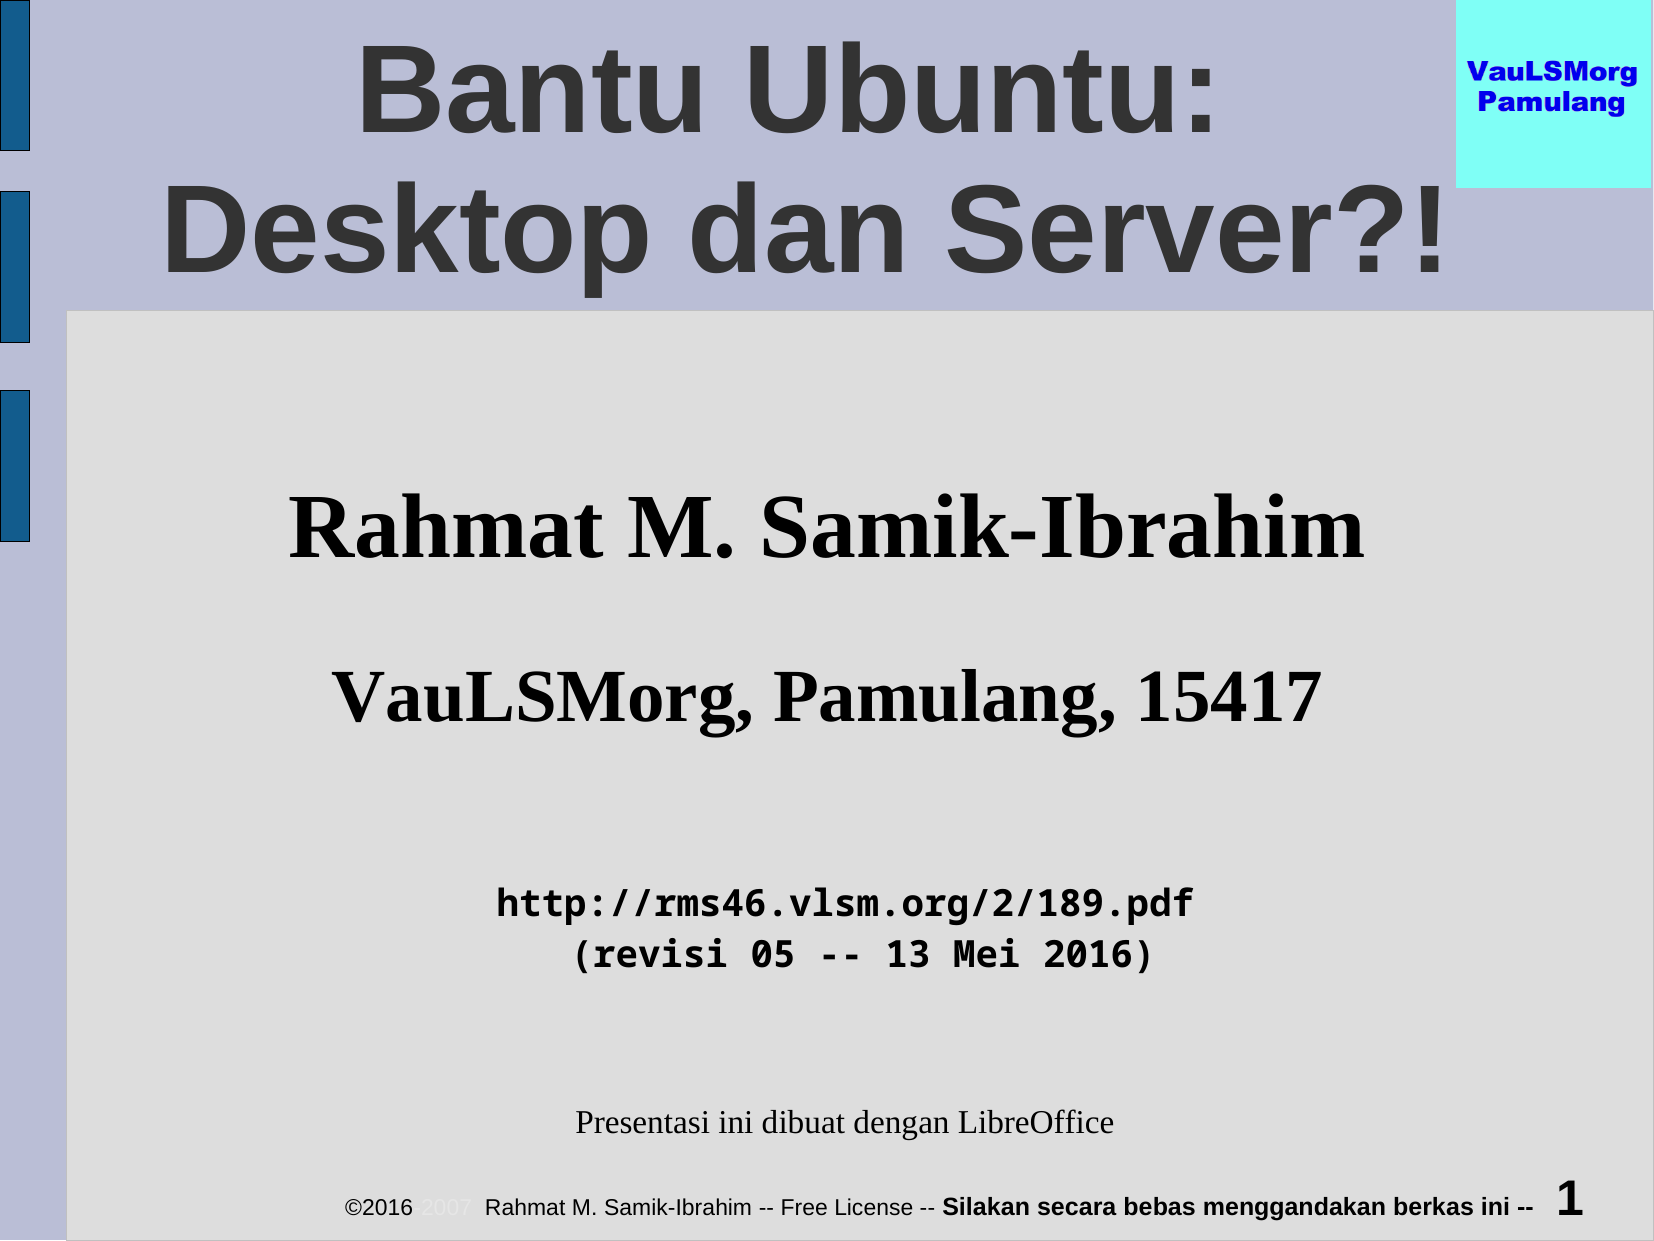

# Bantu Ubuntu: Desktop dan Server?!
Rahmat M. Samik-Ibrahim
VauLSMorg, Pamulang, 15417
http://rms46.vlsm.org/2/189.pdf
(revisi 05 -- 13 Mei 2016)
Presentasi ini dibuat dengan LibreOffice